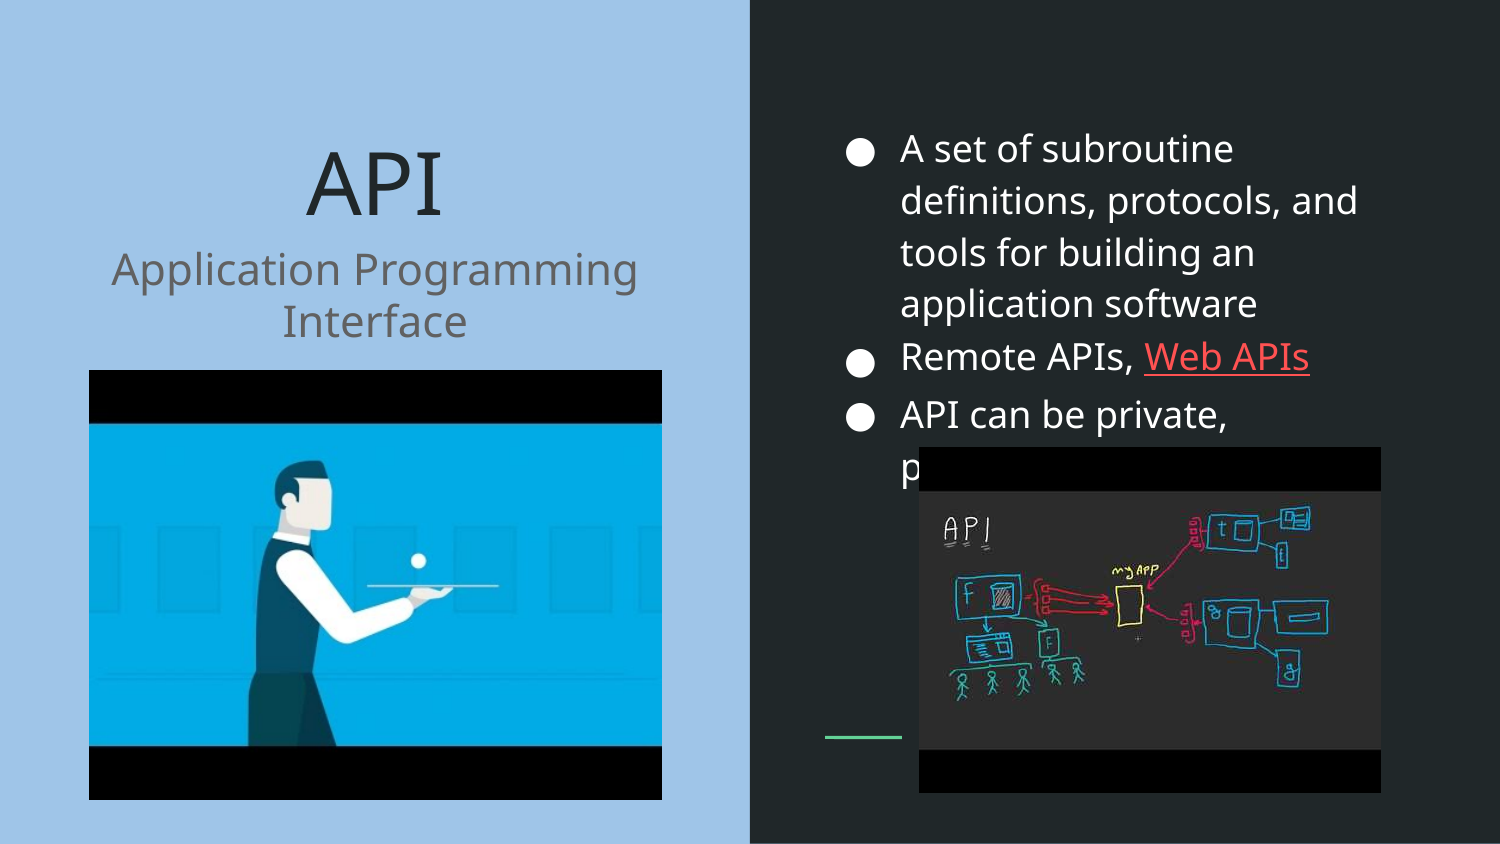

# API
A set of subroutine definitions, protocols, and tools for building an application software
Remote APIs, Web APIs
API can be private, partnered, public
Application Programming Interface